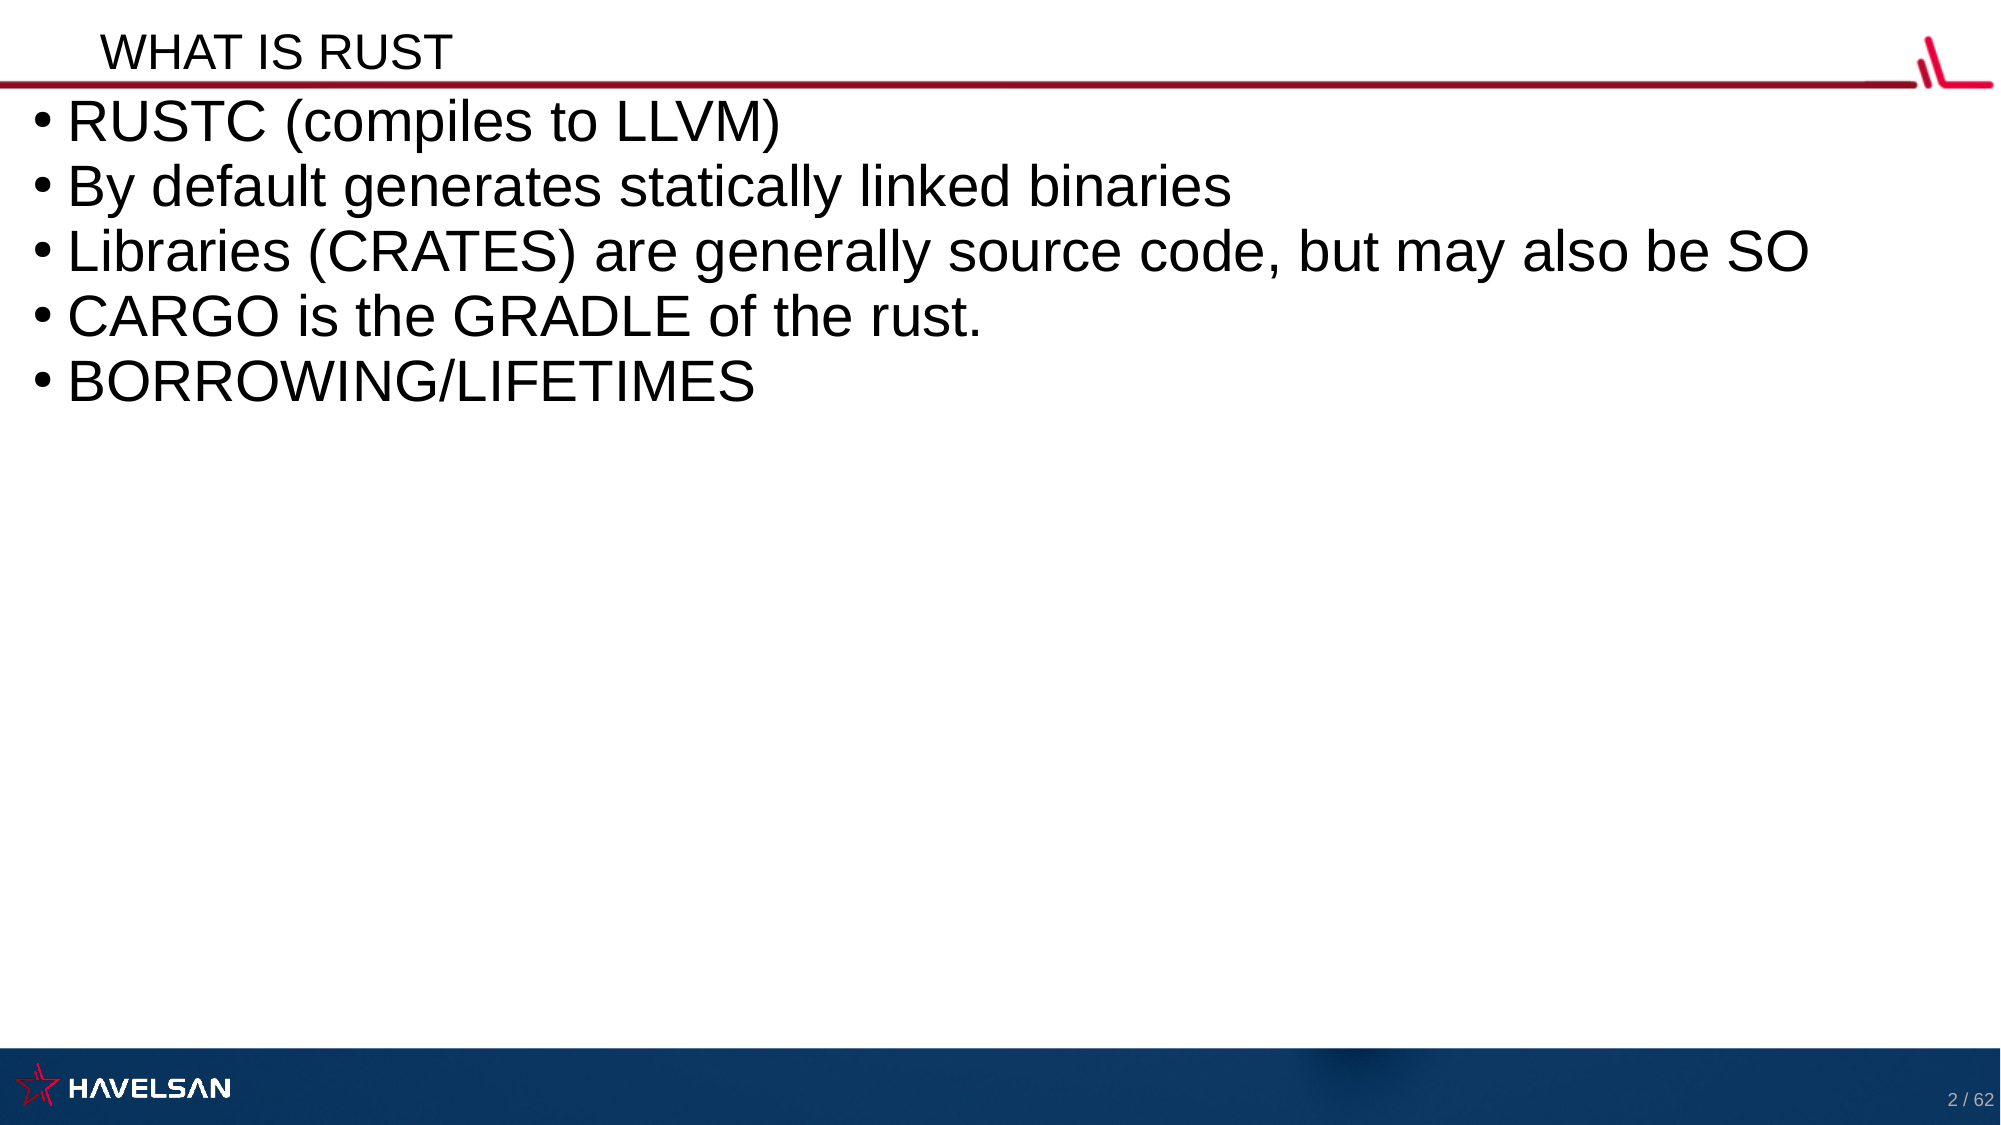

# WHAT IS RUST
RUSTC (compiles to LLVM)
By default generates statically linked binaries
Libraries (CRATES) are generally source code, but may also be SO
CARGO is the GRADLE of the rust.
BORROWING/LIFETIMES